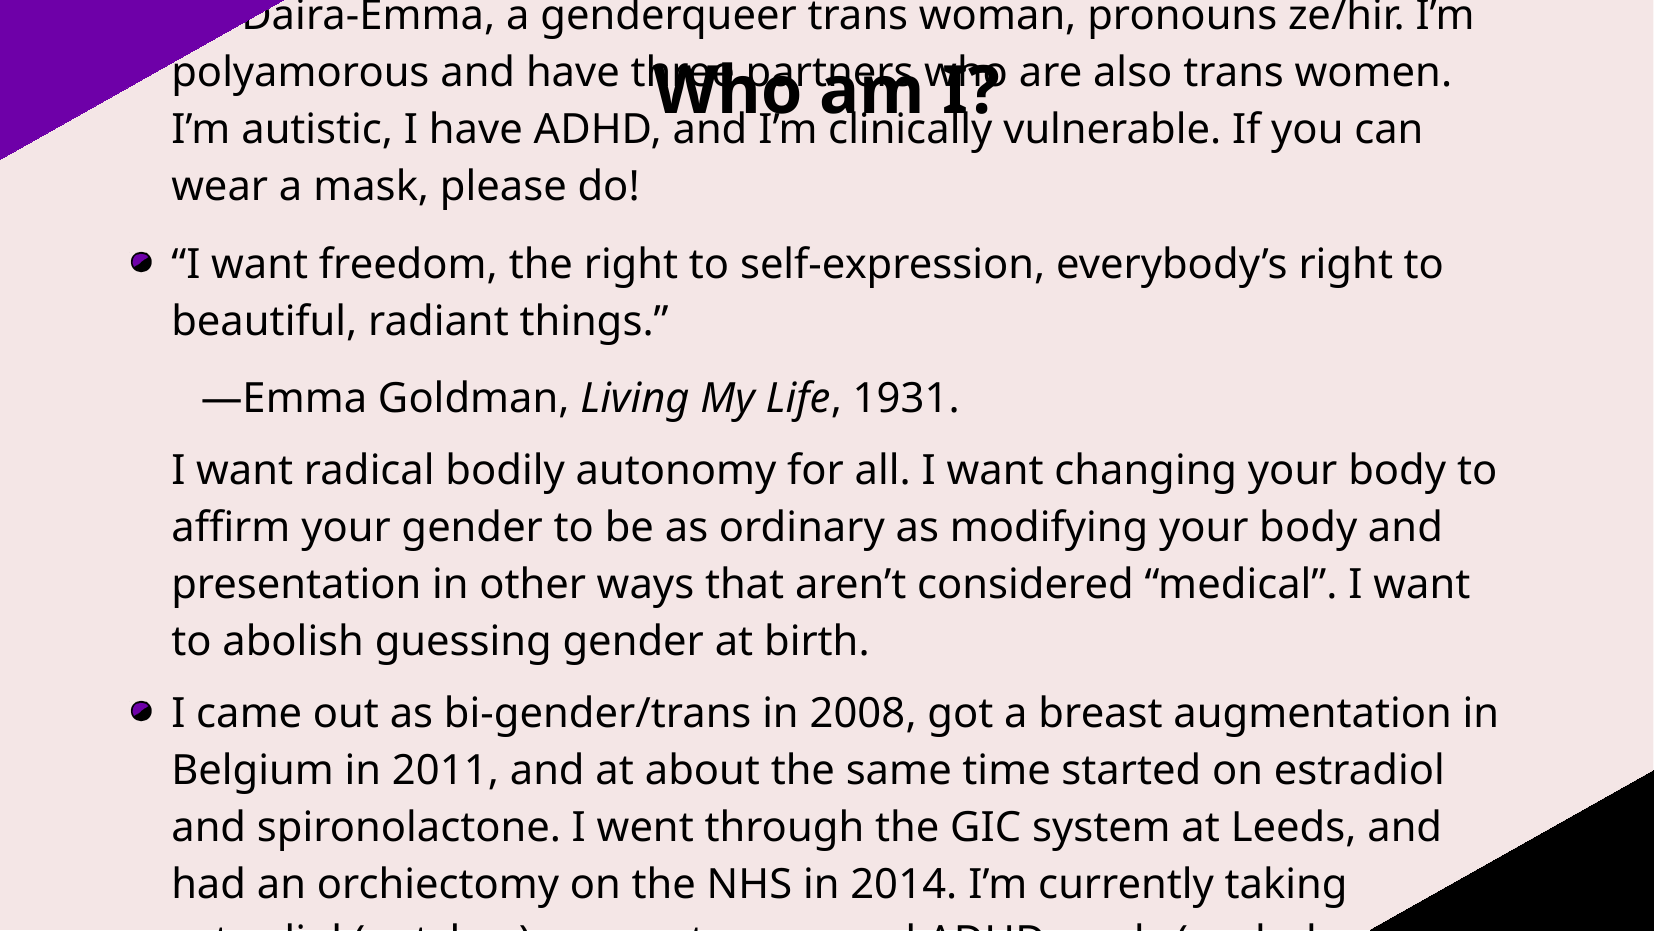

I’m Daira-Emma, a genderqueer trans woman, pronouns ze/hir. I’m polyamorous and have three partners who are also trans women. I’m autistic, I have ADHD, and I’m clinically vulnerable. If you can wear a mask, please do!
“I want freedom, the right to self-expression, everybody’s right to beautiful, radiant things.”
—Emma Goldman, Living My Life, 1931.
I want radical bodily autonomy for all. I want changing your body to affirm your gender to be as ordinary as modifying your body and presentation in other ways that aren’t considered “medical”. I want to abolish guessing gender at birth.
I came out as bi-gender/trans in 2008, got a breast augmentation in Belgium in 2011, and at about the same time started on estradiol and spironolactone. I went through the GIC system at Leeds, and had an orchiectomy on the NHS in 2014. I’m currently taking estradiol (patches), progesterone, and ADHD meds (a whole other gatekeeping side-quest).
# Who am I?